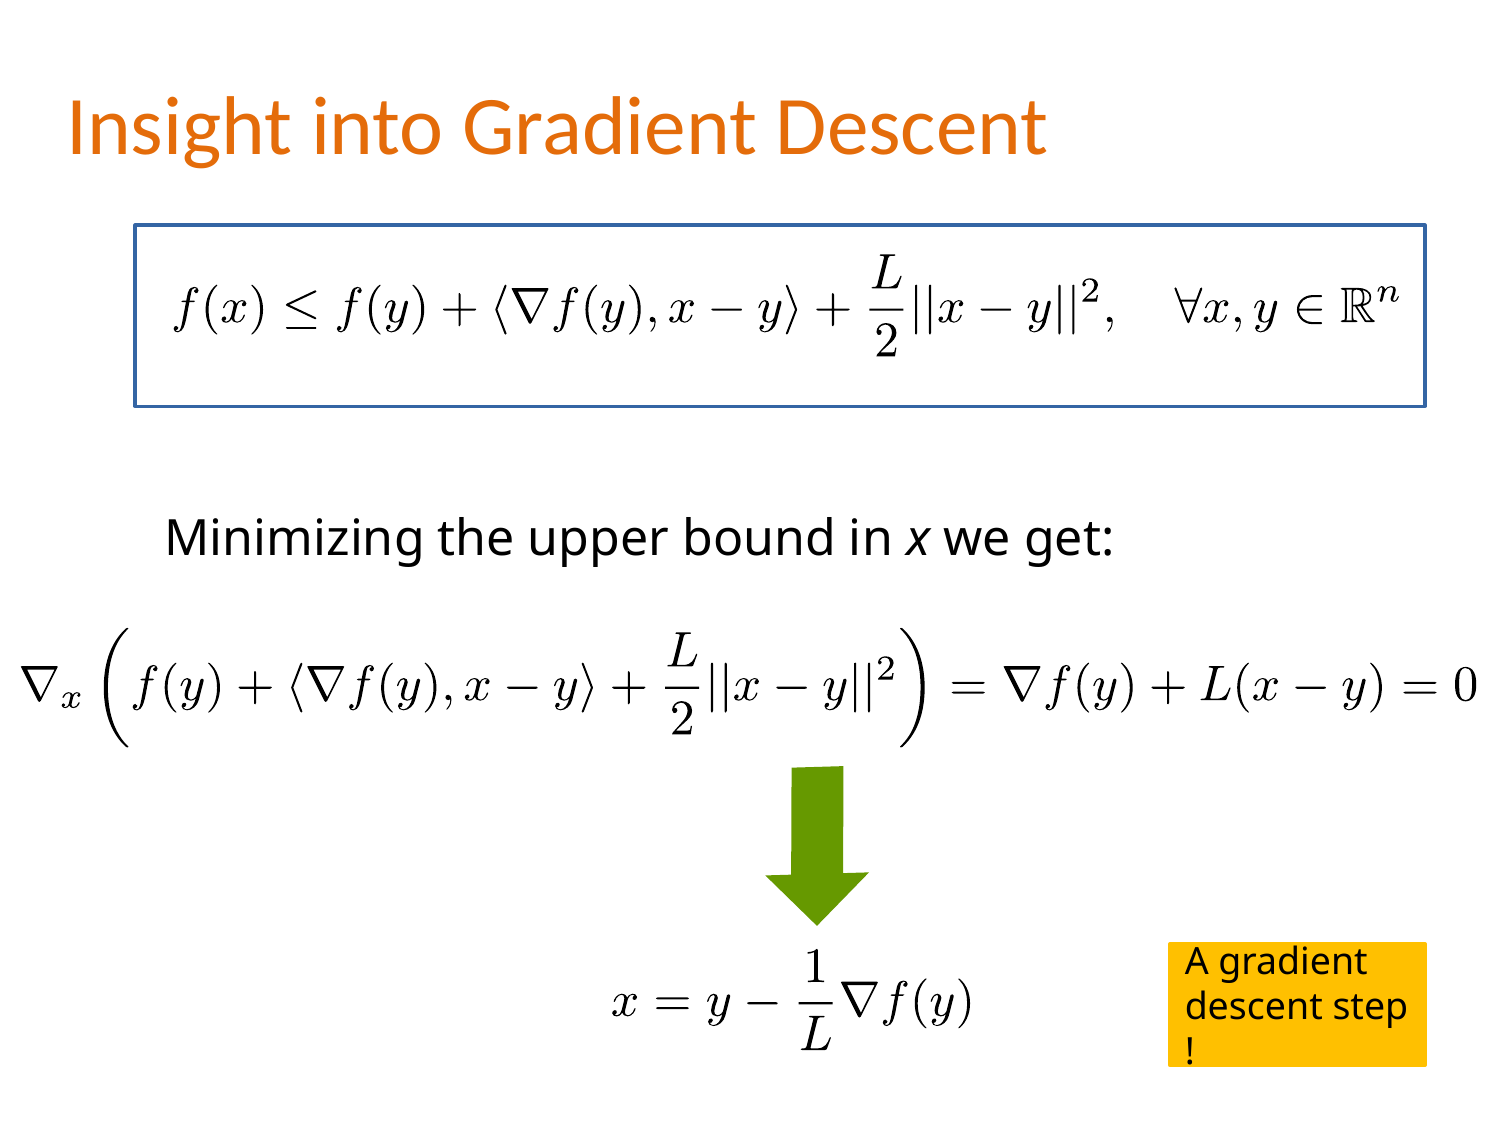

Insight into Gradient Descent
Minimizing the upper bound in x we get:
A gradient descent step !